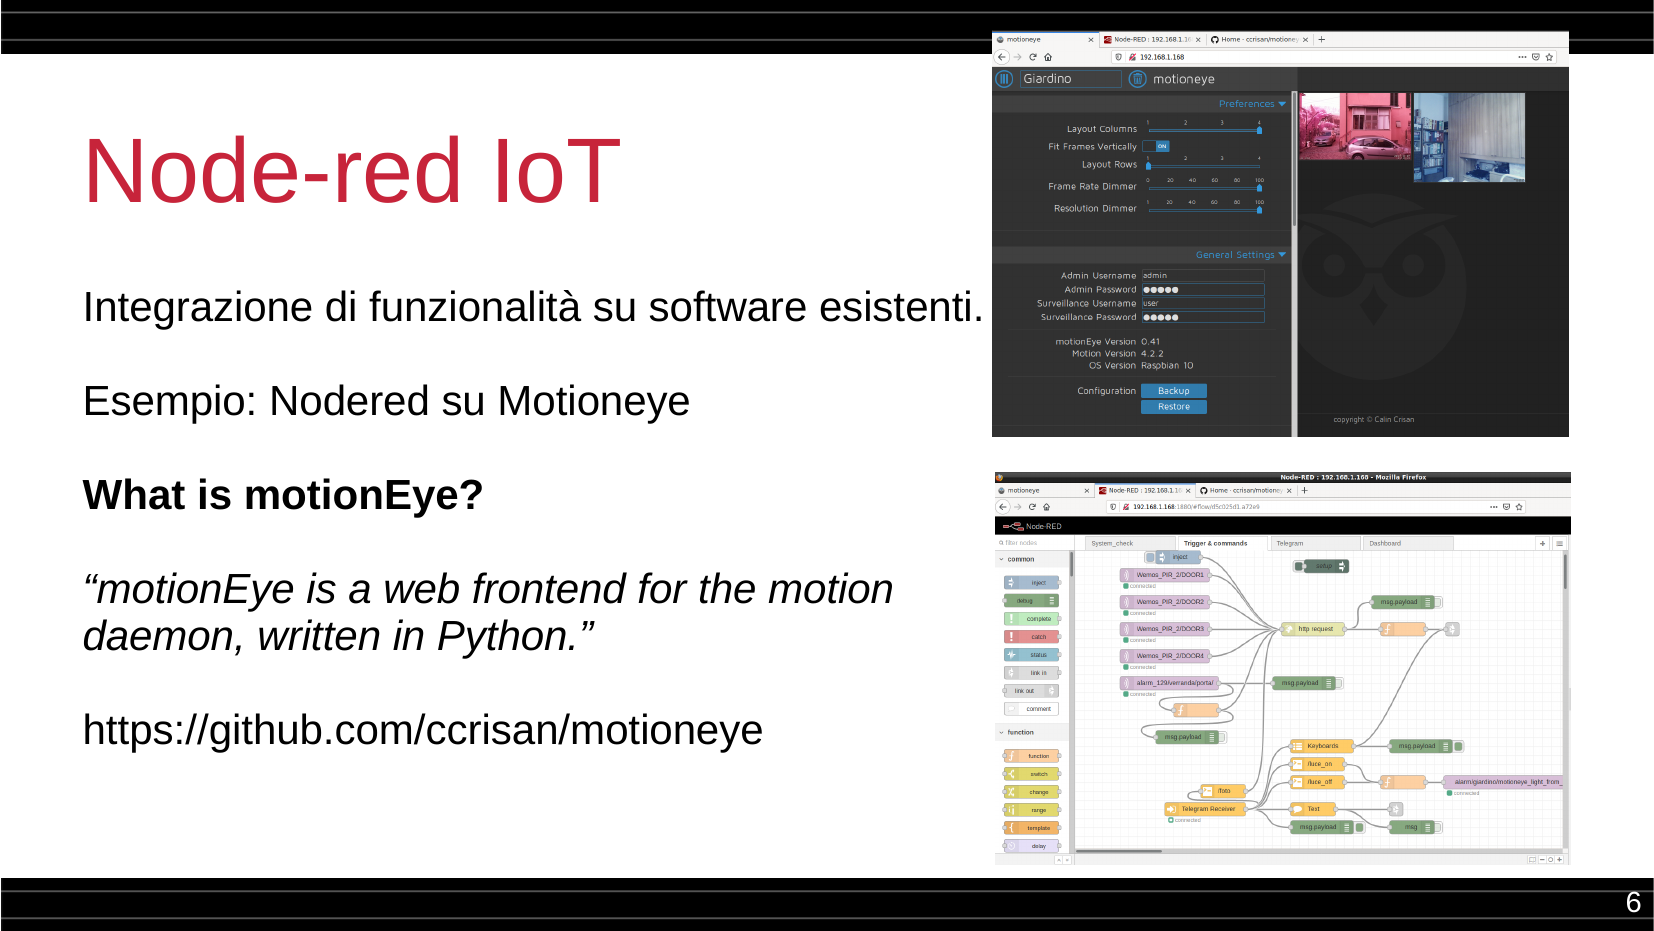

# Node-red IoT
Integrazione di funzionalità su software esistenti.
Esempio: Nodered su Motioneye
What is motionEye?
“motionEye is a web frontend for the motion daemon, written in Python.”
https://github.com/ccrisan/motioneye